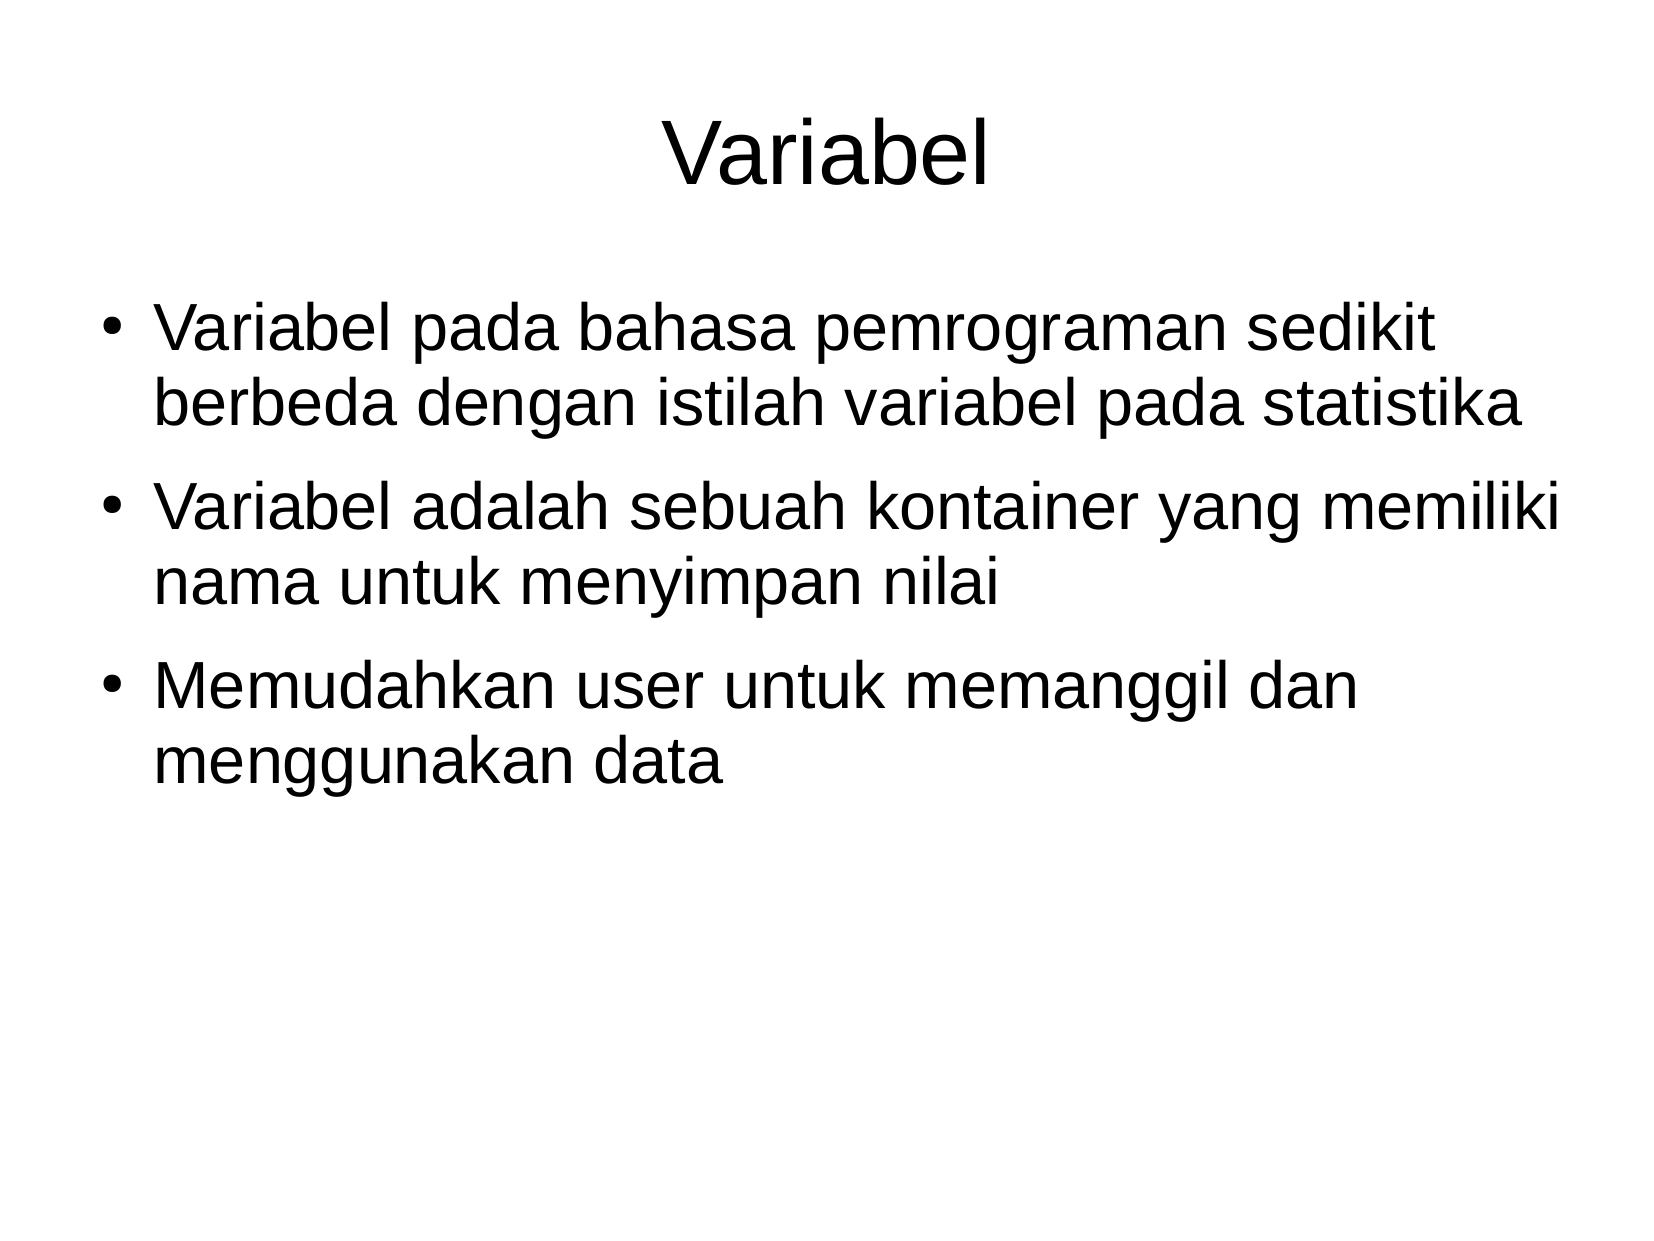

# Variabel
Variabel pada bahasa pemrograman sedikit berbeda dengan istilah variabel pada statistika
Variabel adalah sebuah kontainer yang memiliki nama untuk menyimpan nilai
Memudahkan user untuk memanggil dan menggunakan data